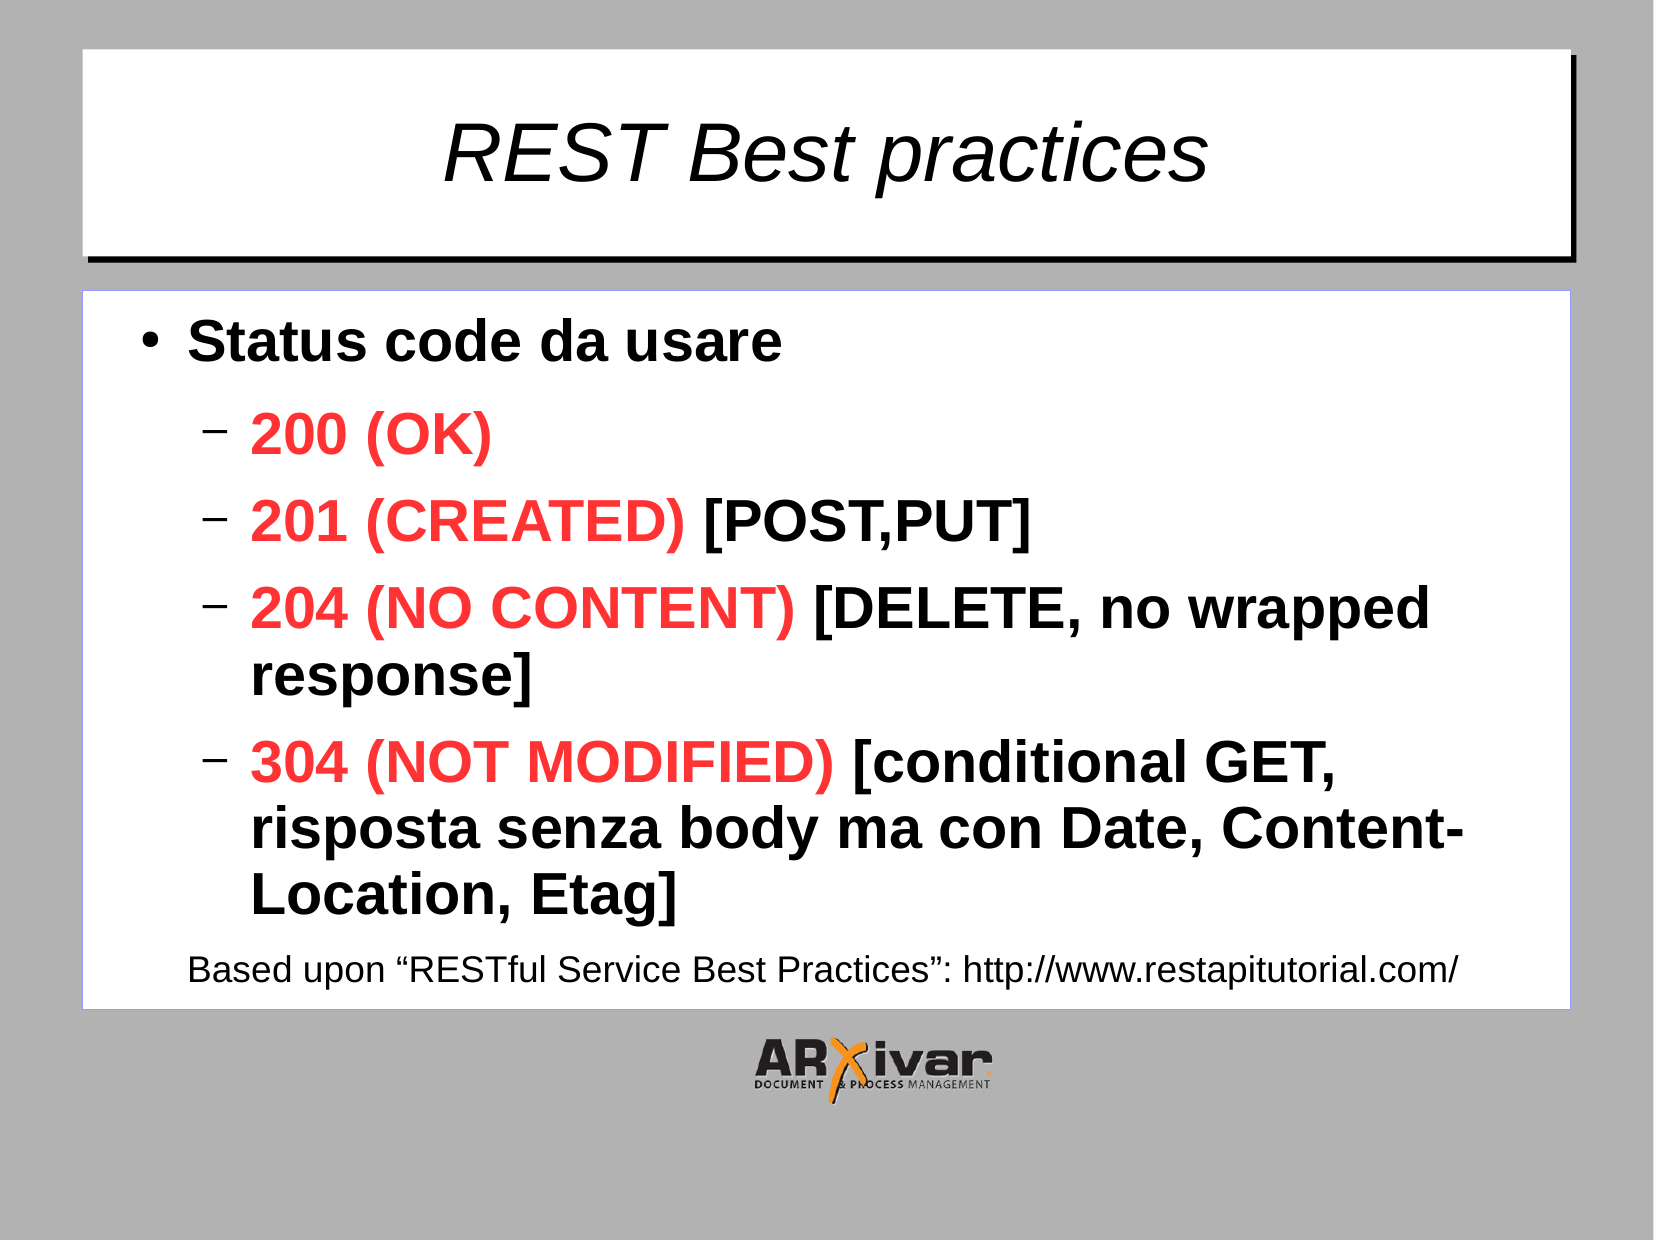

# REST Best practices
Status code da usare
200 (OK)
201 (CREATED) [POST,PUT]
204 (NO CONTENT) [DELETE, no wrapped response]
304 (NOT MODIFIED) [conditional GET, risposta senza body ma con Date, Content-Location, Etag]
Based upon “RESTful Service Best Practices”: http://www.restapitutorial.com/